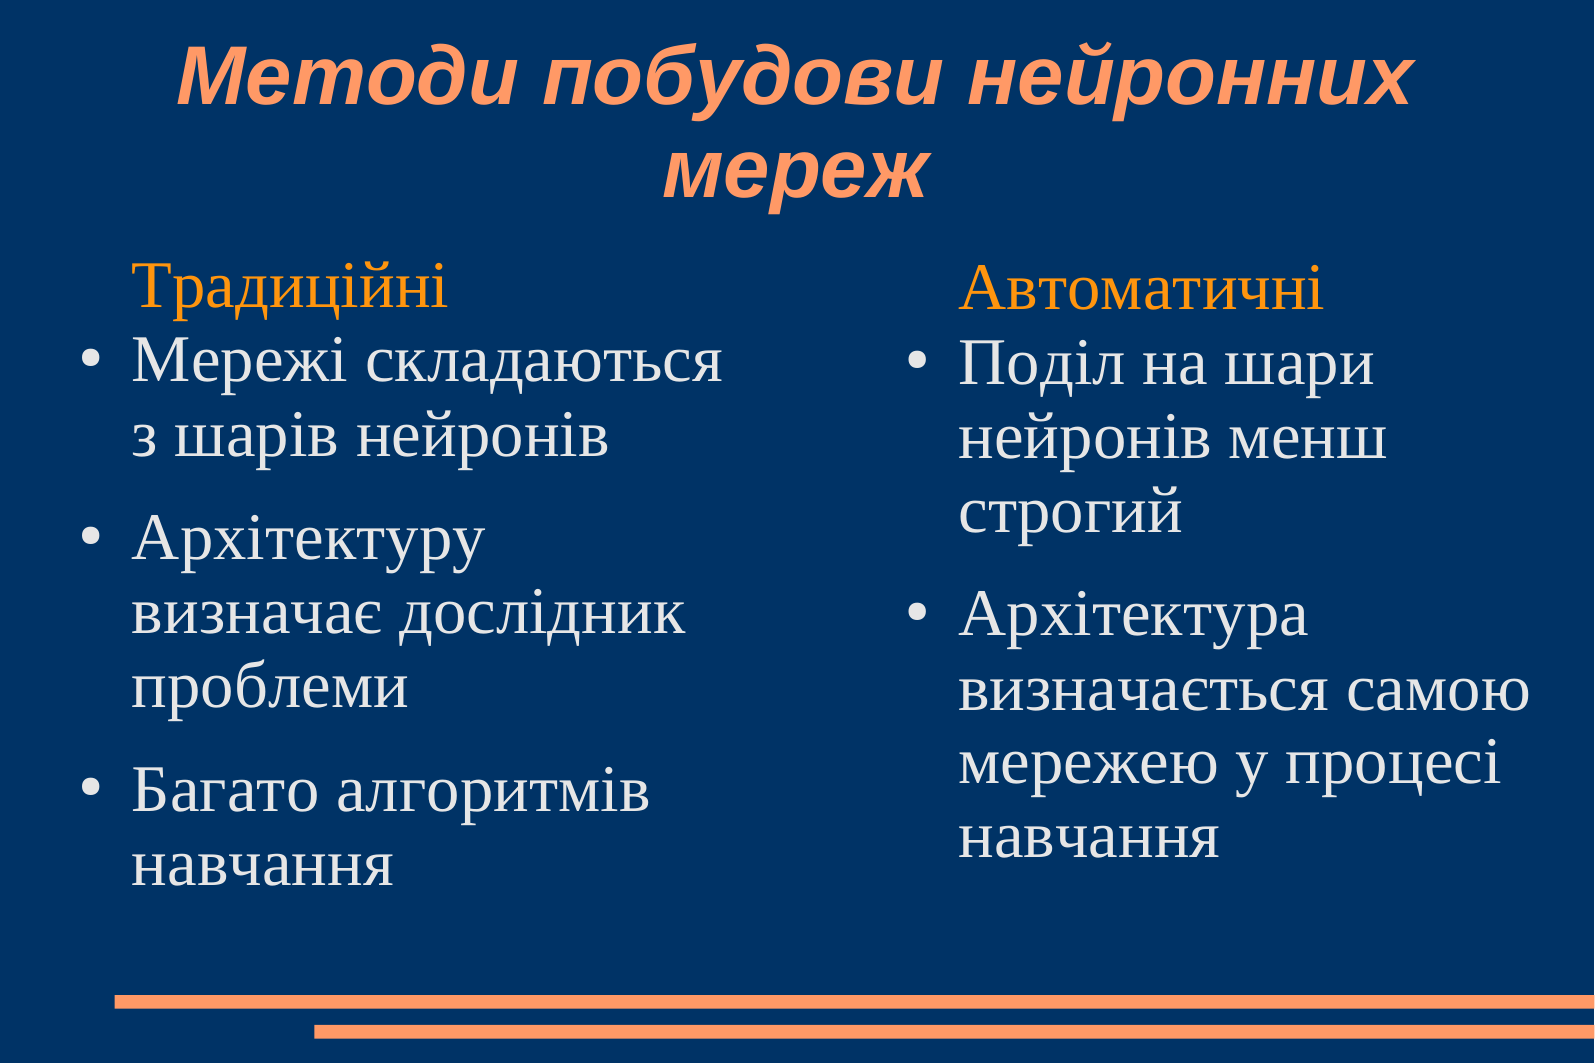

# Методи побудови нейронних мереж
Традиційні
Мережі складаються з шарів нейронів
Архітектуру визначає дослідник проблеми
Багато алгоритмів навчання
Автоматичні
Поділ на шари нейронів менш строгий
Архітектура визначається самою мережею у процесі навчання